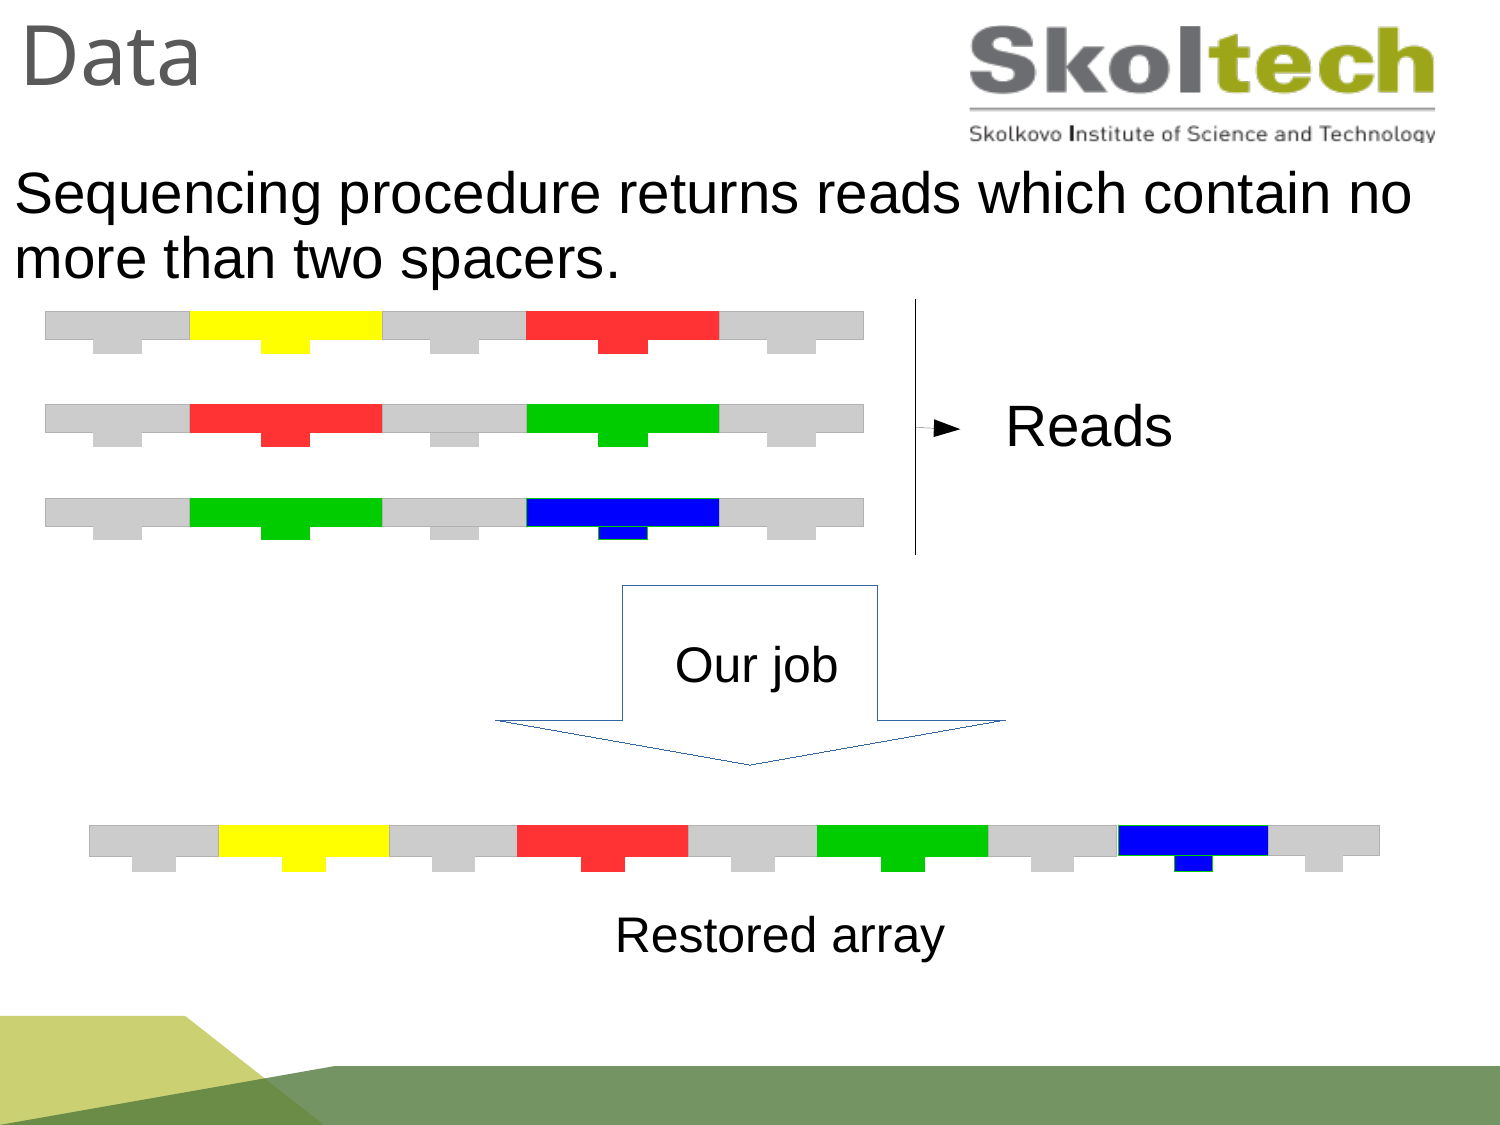

# Data
Sequencing procedure returns reads which contain no more than two spacers.
Reads
Our job
Restored array